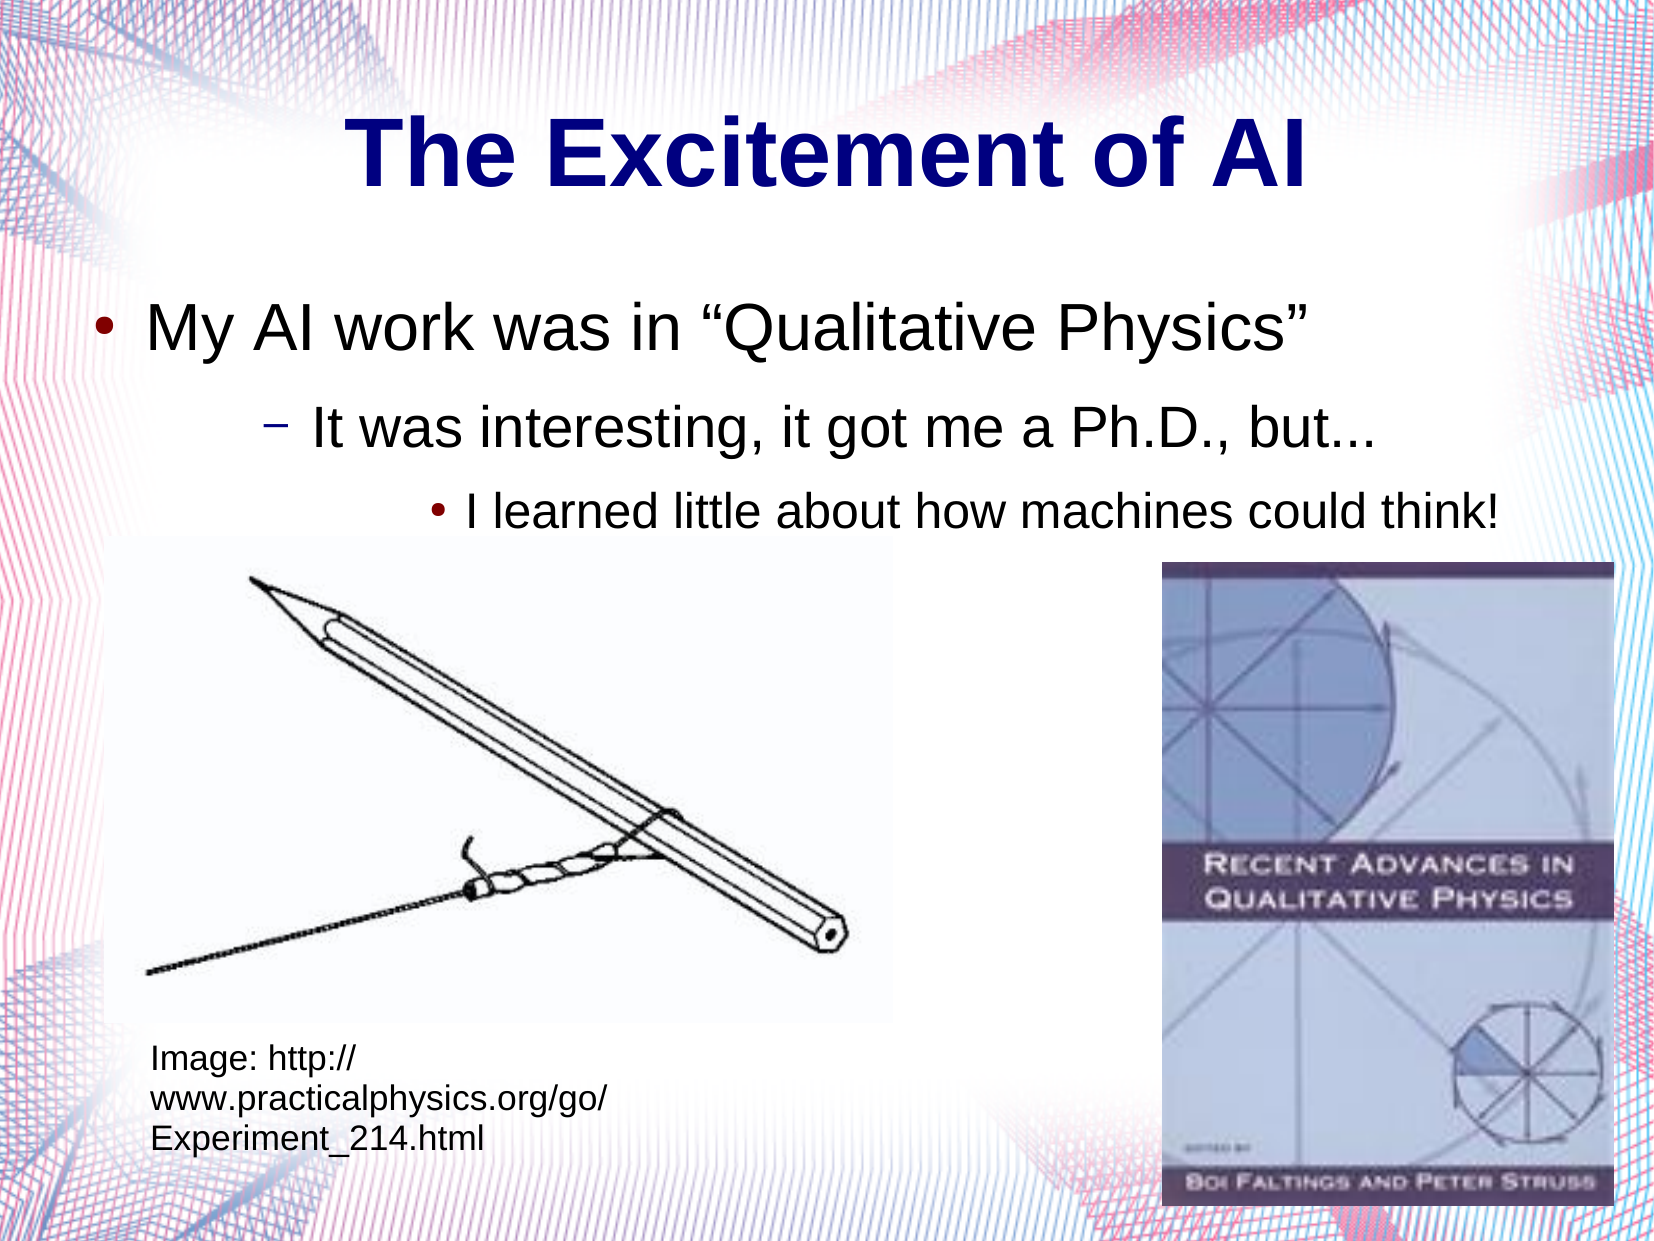

# The Excitement of AI
My AI work was in “Qualitative Physics”
It was interesting, it got me a Ph.D., but...
I learned little about how machines could think!
Image: http://www.practicalphysics.org/go/Experiment_214.html